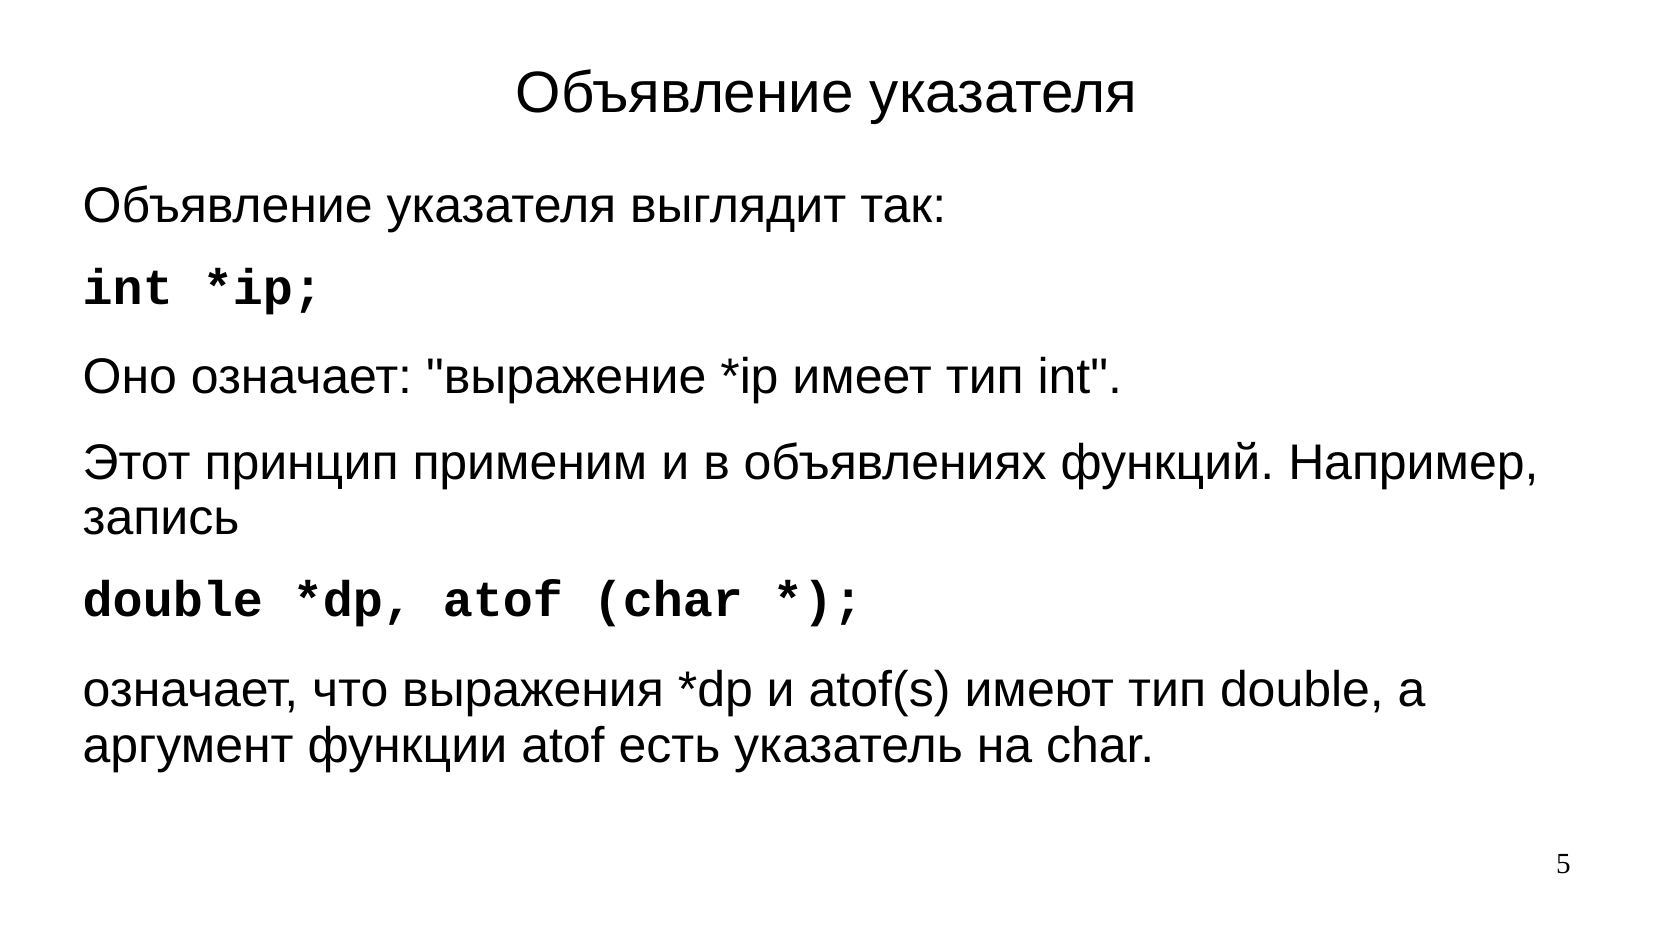

# Объявление указателя
Объявление указателя выглядит так:
int *ip;
Оно означает: "выражение *ip имеет тип int".
Этот принцип применим и в объявлениях функций. Например, запись
double *dp, atof (char *);
означает, что выражения *dp и atof(s) имеют тип double, а аргумент функции atof есть указатель на char.
5